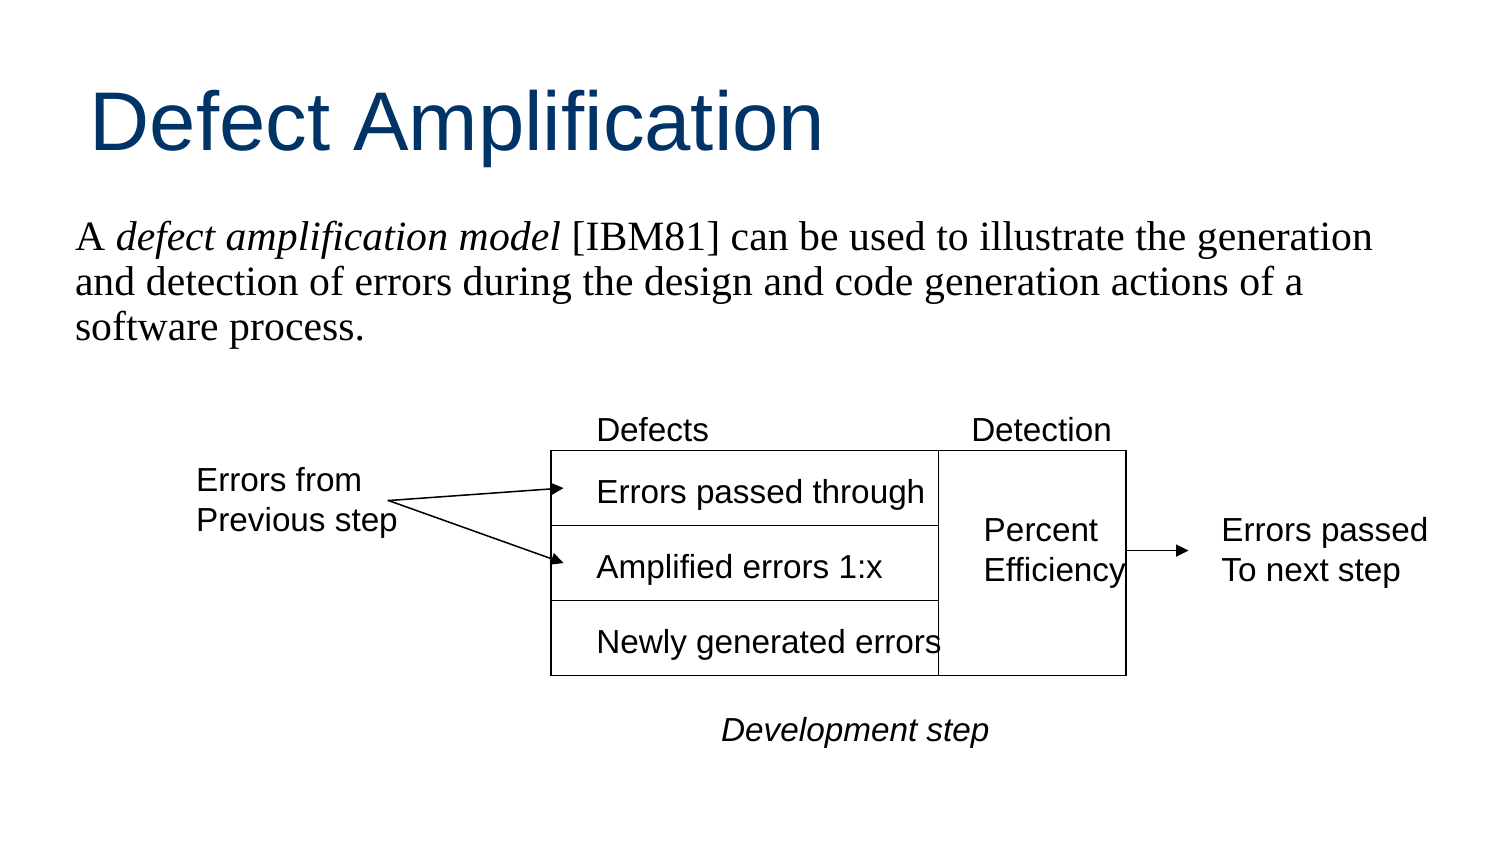

# Defect Amplification
A defect amplification model [IBM81] can be used to illustrate the generation and detection of errors during the design and code generation actions of a software process.
Defects
Detection
Errors from
Previous step
Errors passed through
Percent
Efficiency
Errors passed
To next step
Amplified errors 1:x
Newly generated errors
Development step